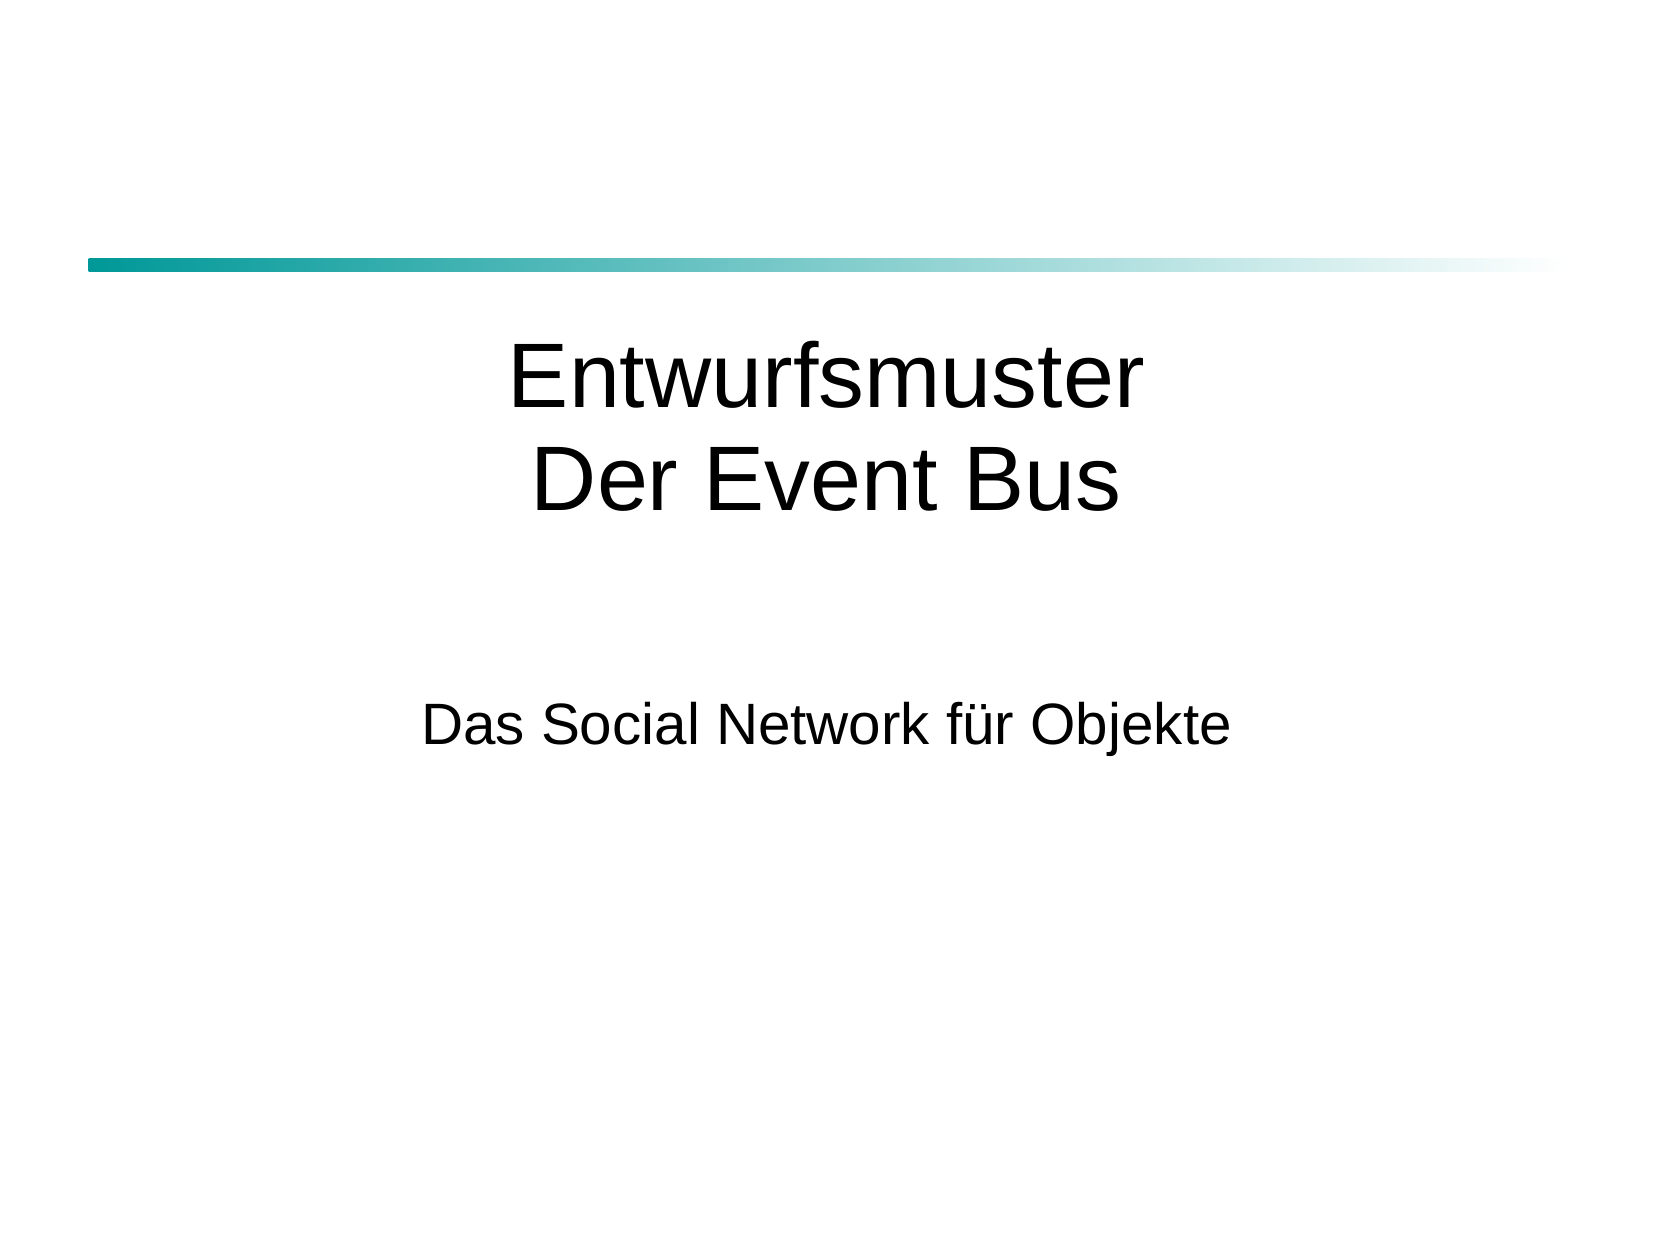

# Entwurfsmuster Der Event Bus
Das Social Network für Objekte